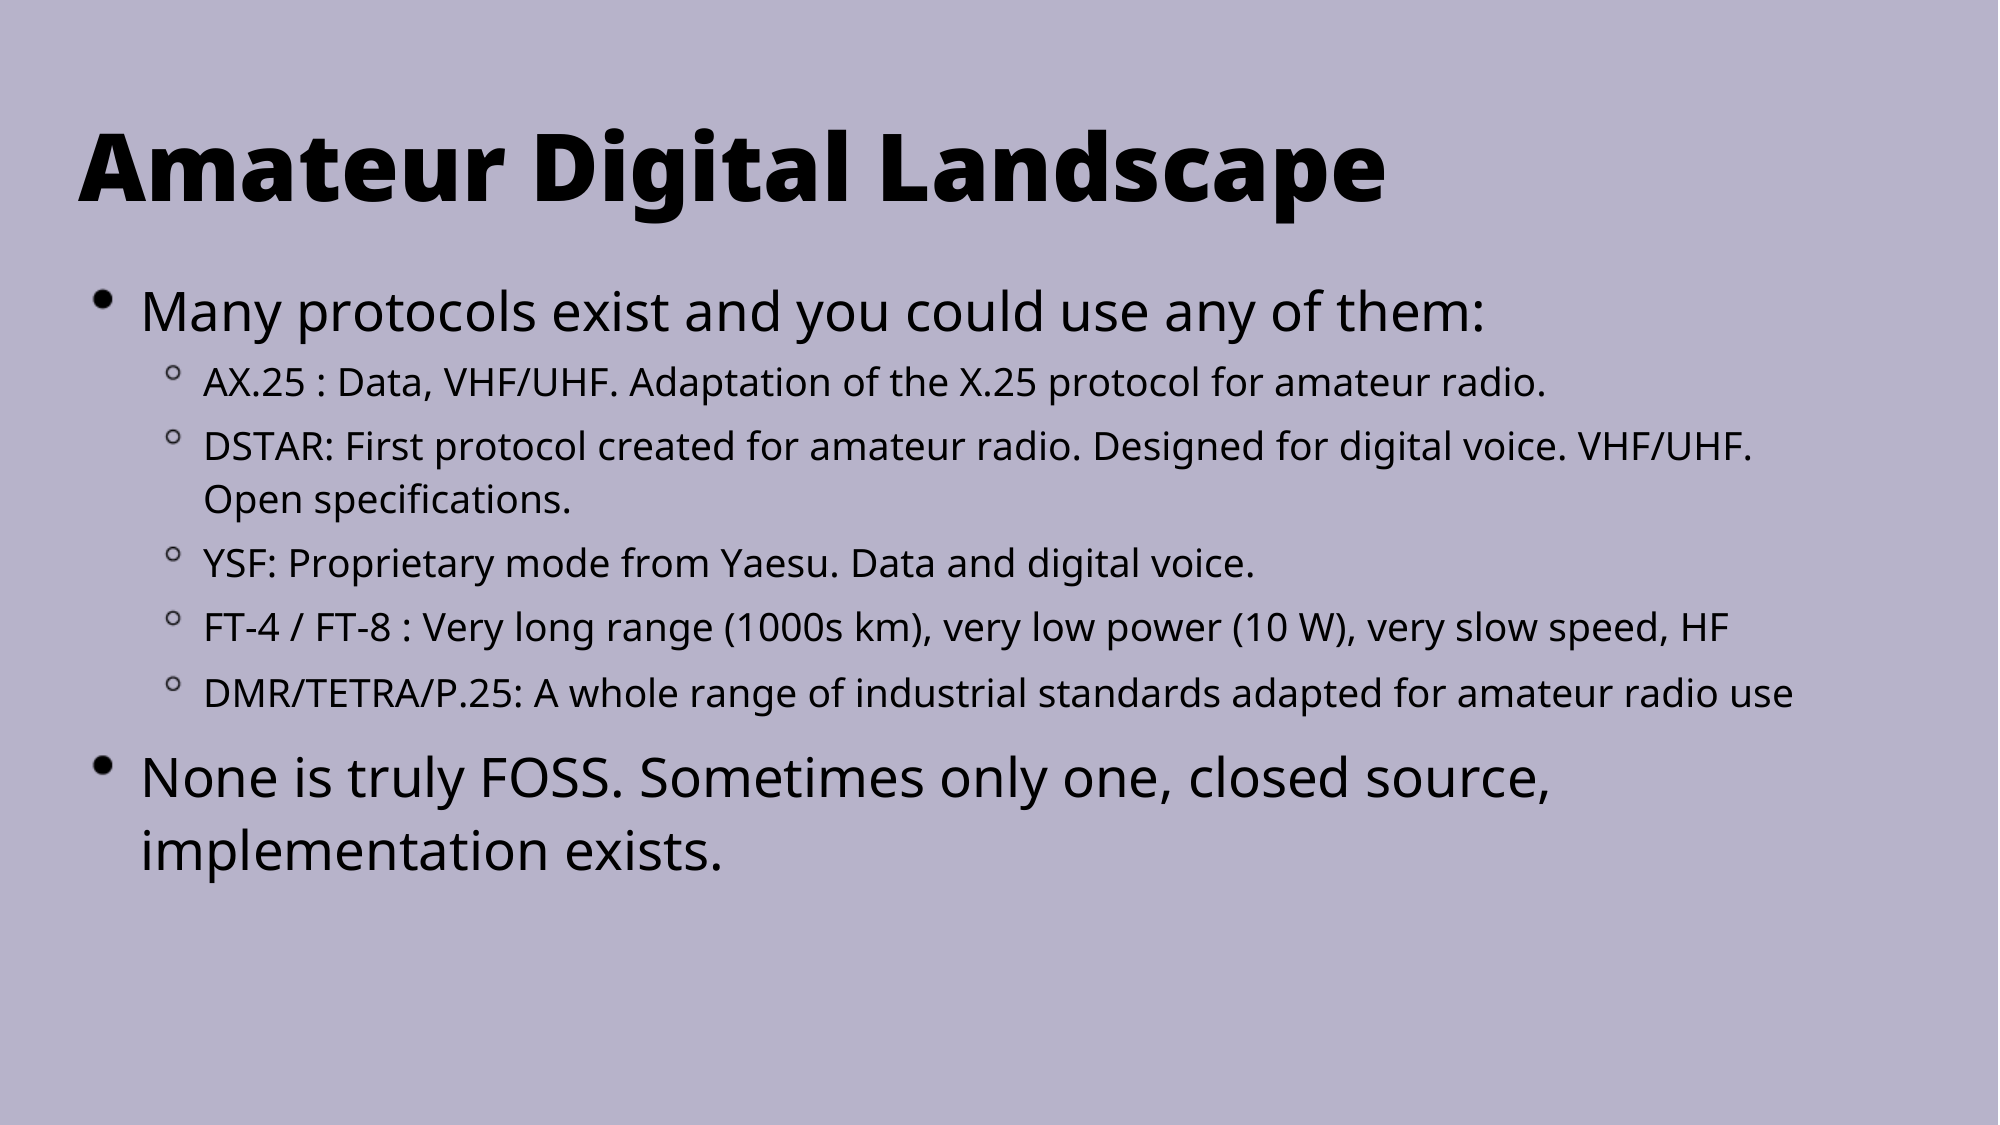

Amateur Digital Landscape
Many protocols exist and you could use any of them:
AX.25 : Data, VHF/UHF. Adaptation of the X.25 protocol for amateur radio.
DSTAR: First protocol created for amateur radio. Designed for digital voice. VHF/UHF.
Open specifications.
YSF: Proprietary mode from Yaesu. Data and digital voice.
FT-4 / FT-8 : Very long range (1000s km), very low power (10 W), very slow speed, HF
DMR/TETRA/P.25: A whole range of industrial standards adapted for amateur radio use
None is truly FOSS. Sometimes only one, closed source,
implementation exists.